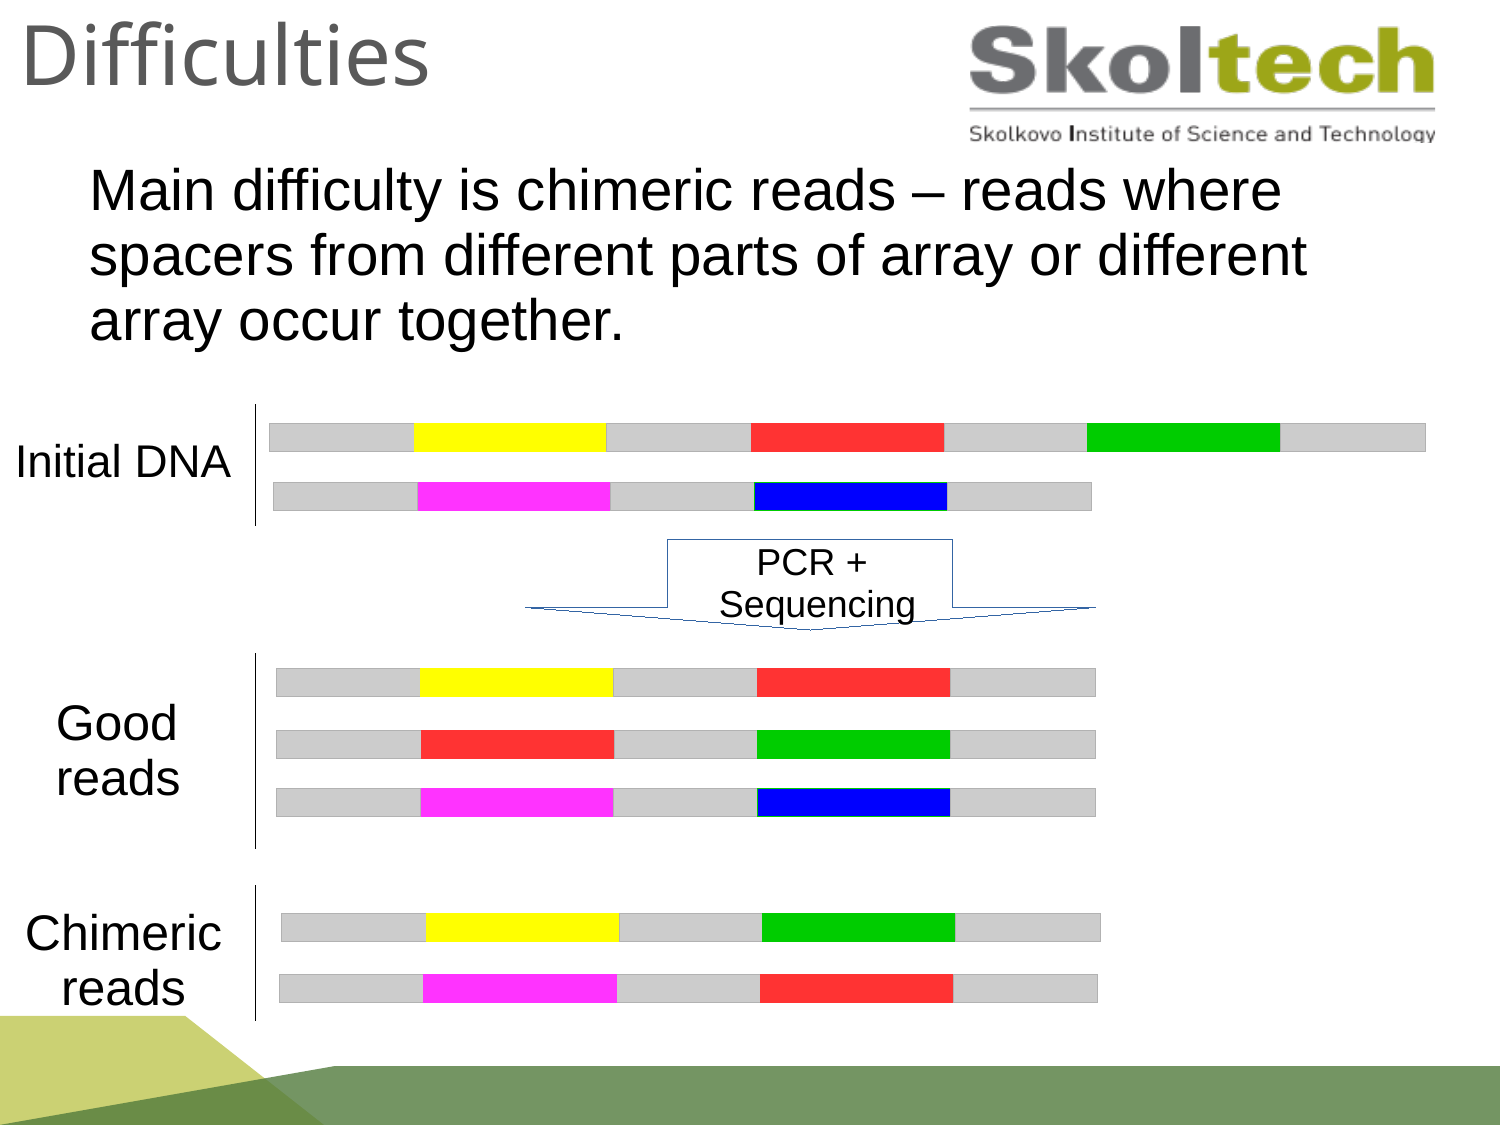

# Difficulties
Main difficulty is chimeric reads – reads where spacers from different parts of array or different array occur together.
Initial DNA
PCR +
Sequencing
Good reads
Chimeric reads